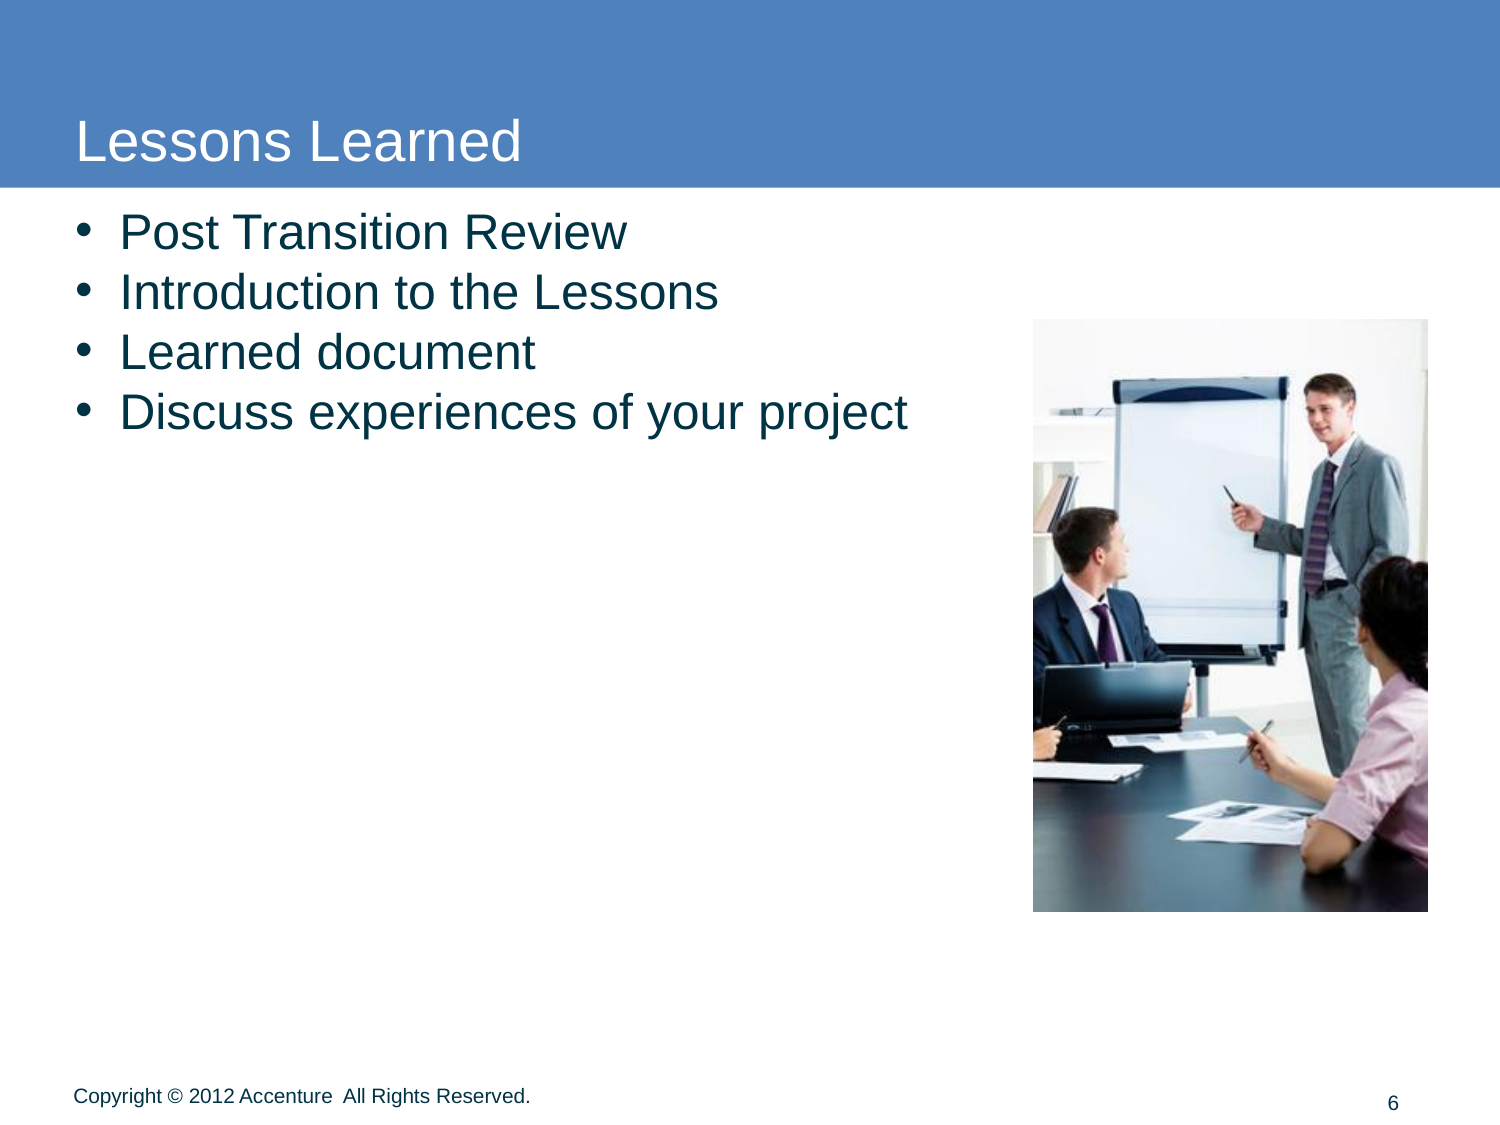

Lessons Learned
Post Transition Review
Introduction to the Lessons
Learned document
Discuss experiences of your project
6